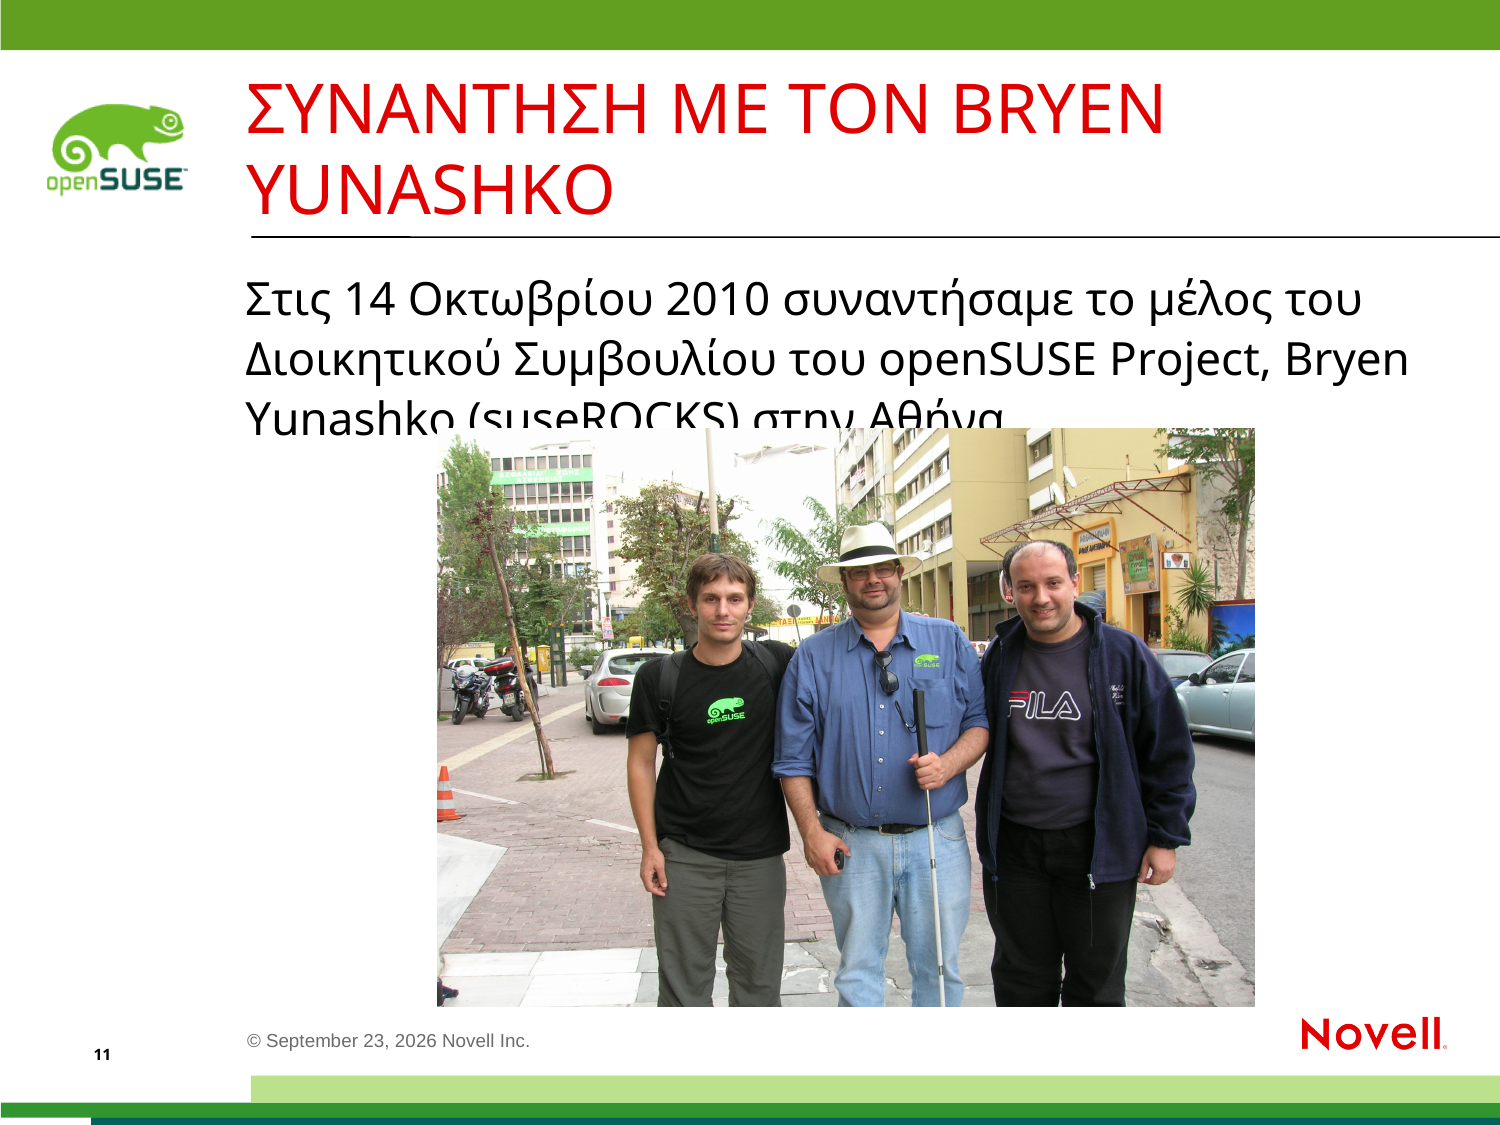

# ΣΥΝΑΝΤΗΣΗ ΜΕ ΤΟΝ BRYEN YUNASHKO
Στις 14 Οκτωβρίου 2010 συναντήσαμε το μέλος του Διοικητικού Συμβουλίου του openSUSE Project, Bryen Yunashko (suseROCKS) στην Αθήνα.